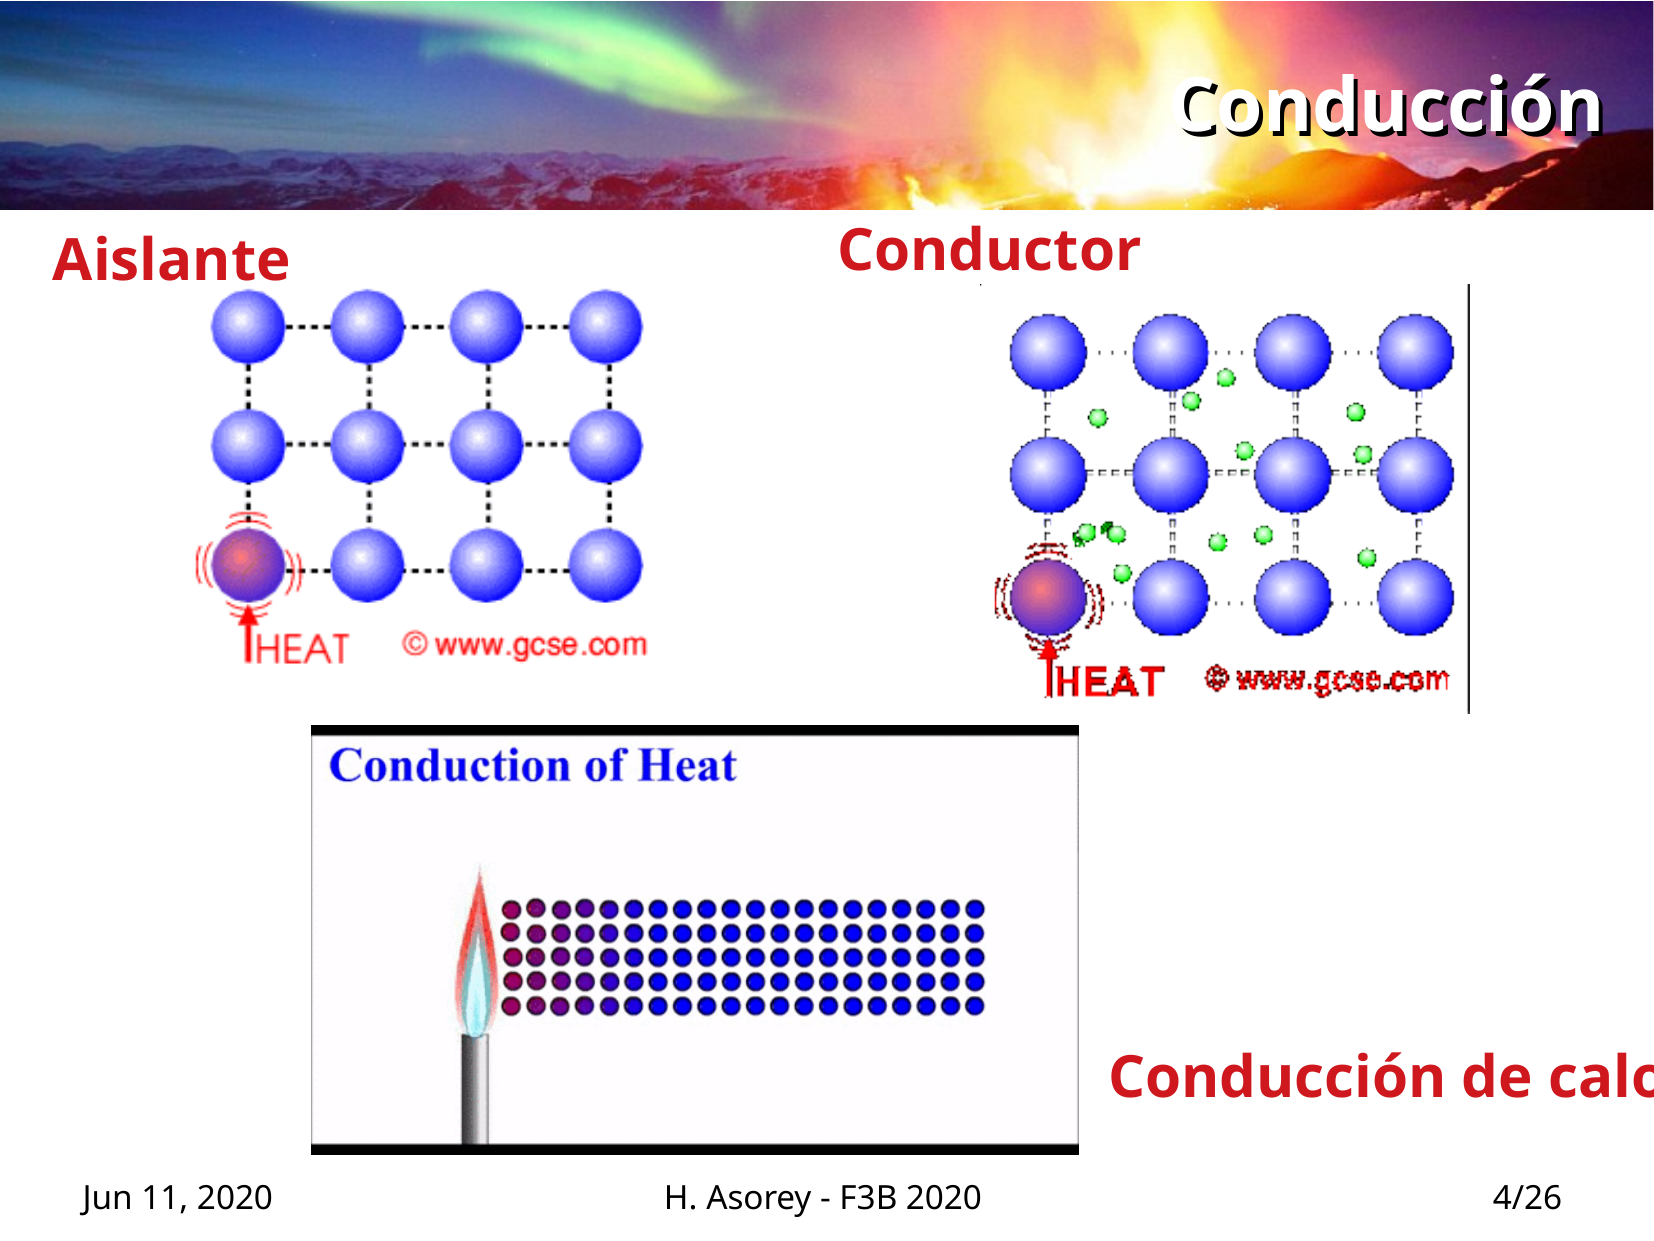

# Conducción
Conductor
Aislante
Conducción de calor
Jun 11, 2020
H. Asorey - F3B 2020
4